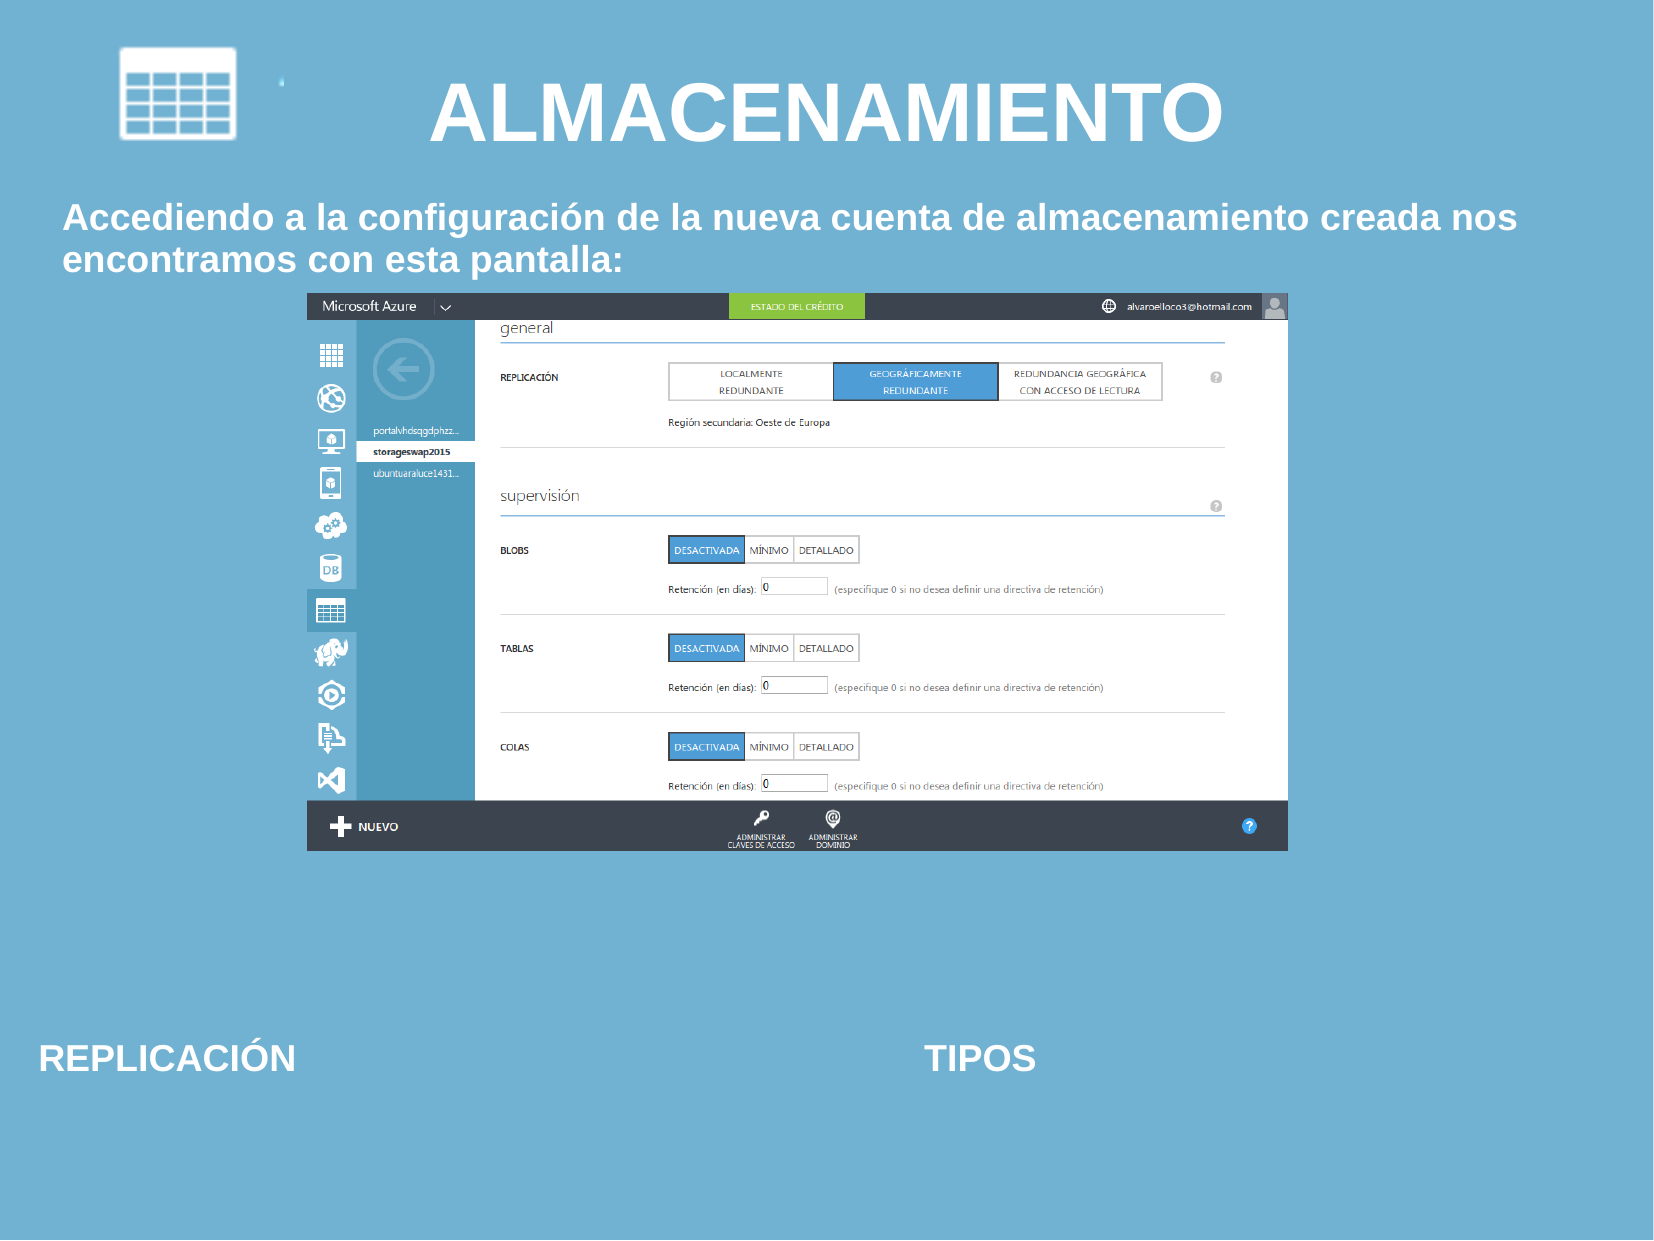

ALMACENAMIENTO
Accediendo a la configuración de la nueva cuenta de almacenamiento creada nos encontramos con esta pantalla:
REPLICACIÓN									TIPOS